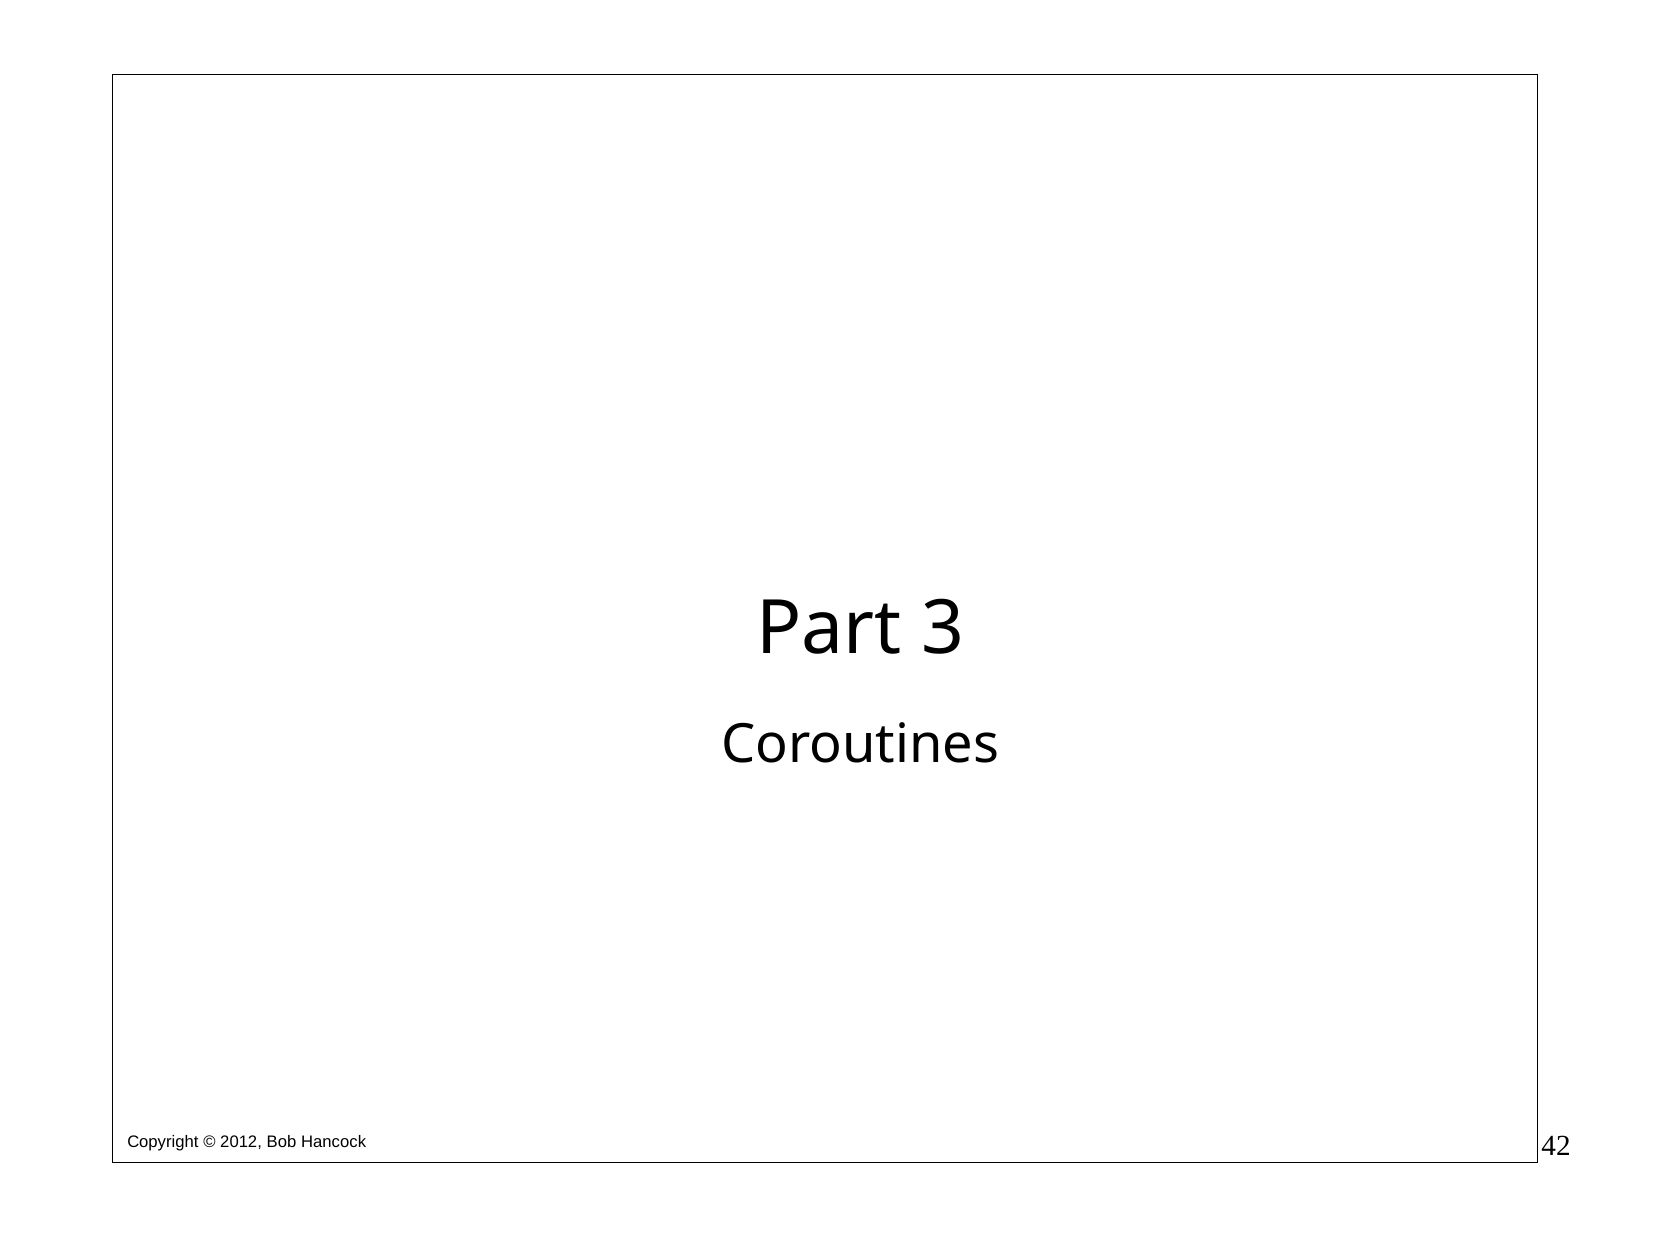

#
Part 3
Coroutines
Copyright © 2012, Bob Hancock
42